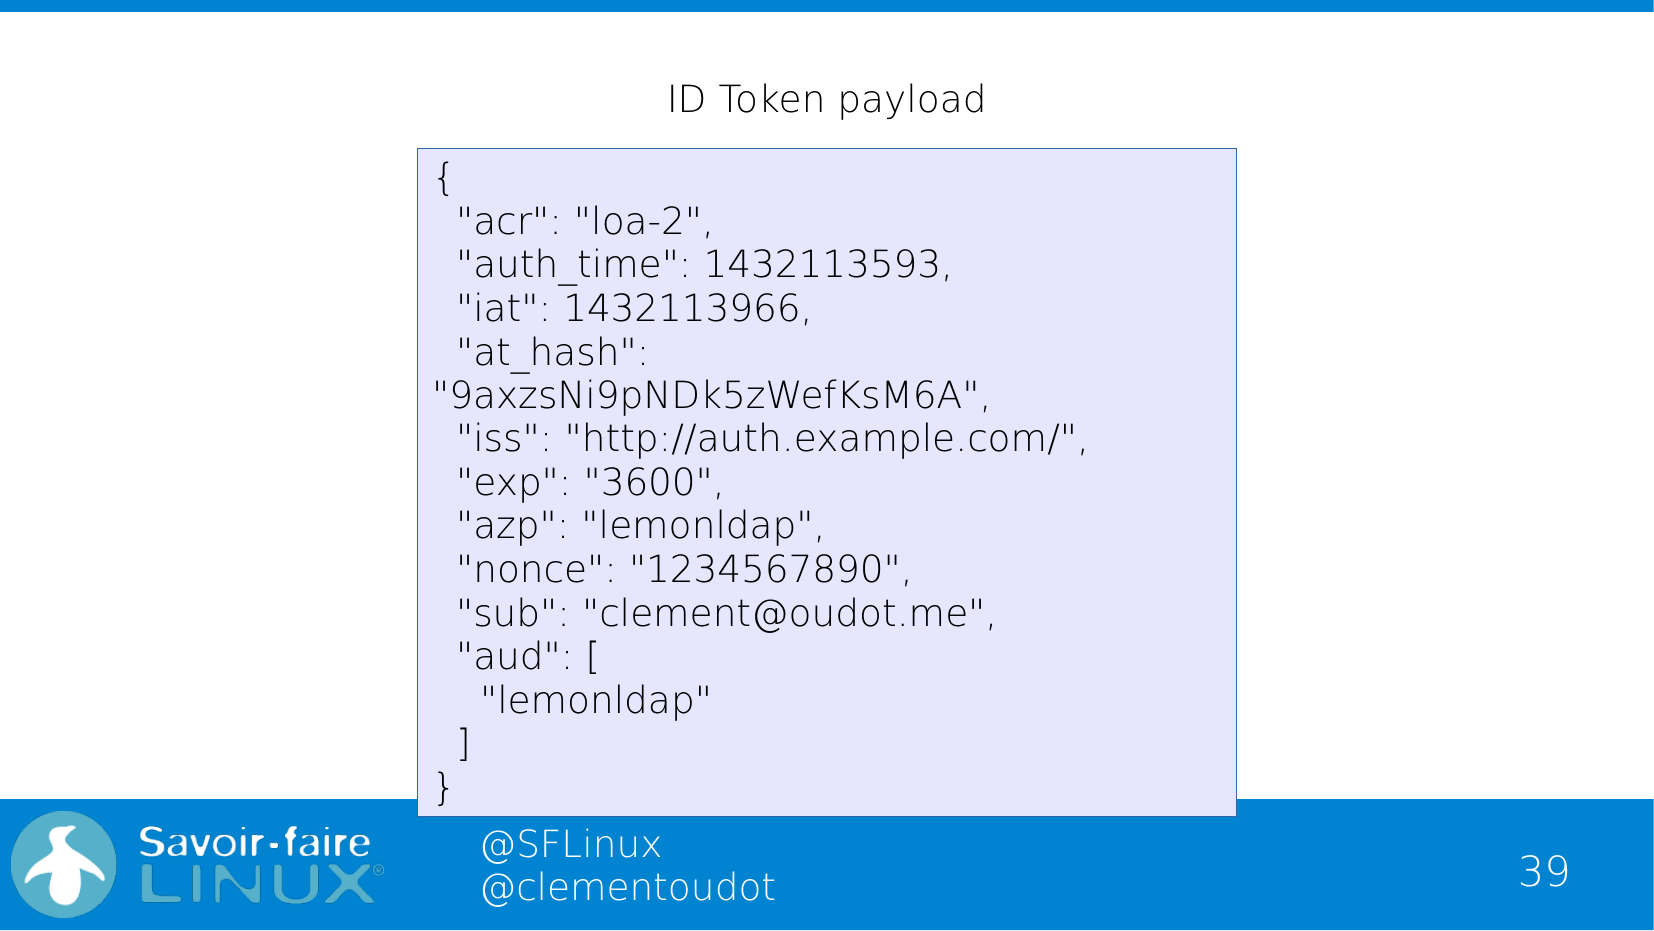

ID Token payload
{
 "acr": "loa-2",
 "auth_time": 1432113593,
 "iat": 1432113966,
 "at_hash": "9axzsNi9pNDk5zWefKsM6A",
 "iss": "http://auth.example.com/",
 "exp": "3600",
 "azp": "lemonldap",
 "nonce": "1234567890",
 "sub": "clement@oudot.me",
 "aud": [
 "lemonldap"
 ]
}
39